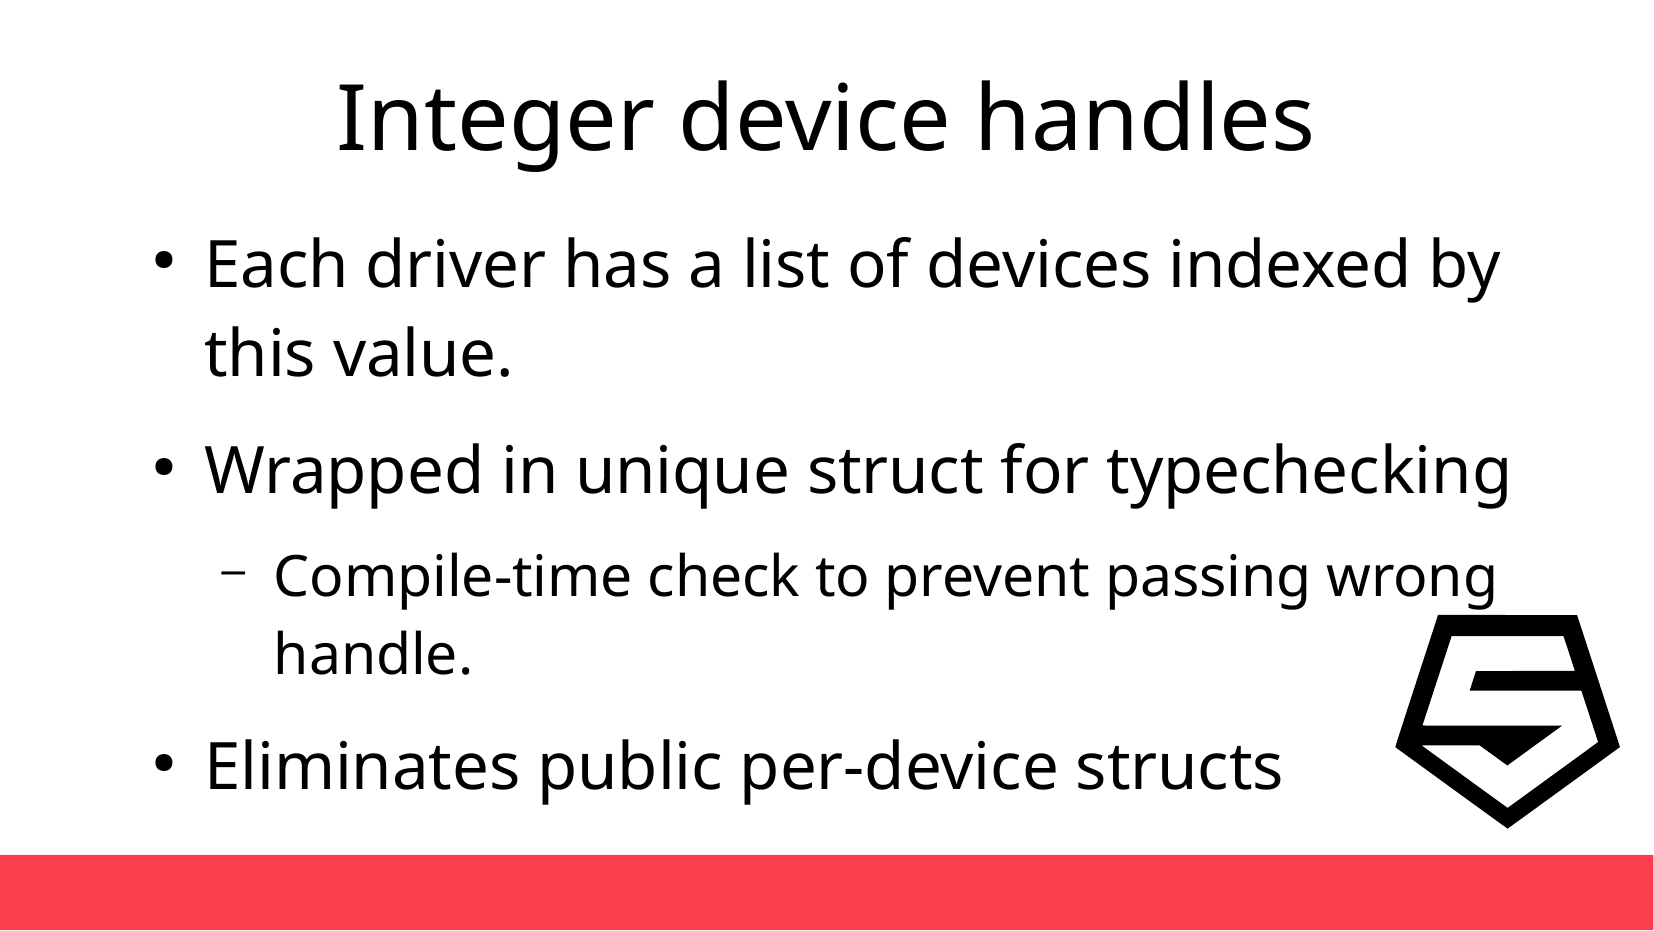

# Integer device handles
Each driver has a list of devices indexed by this value.
Wrapped in unique struct for typechecking
Compile-time check to prevent passing wrong handle.
Eliminates public per-device structs